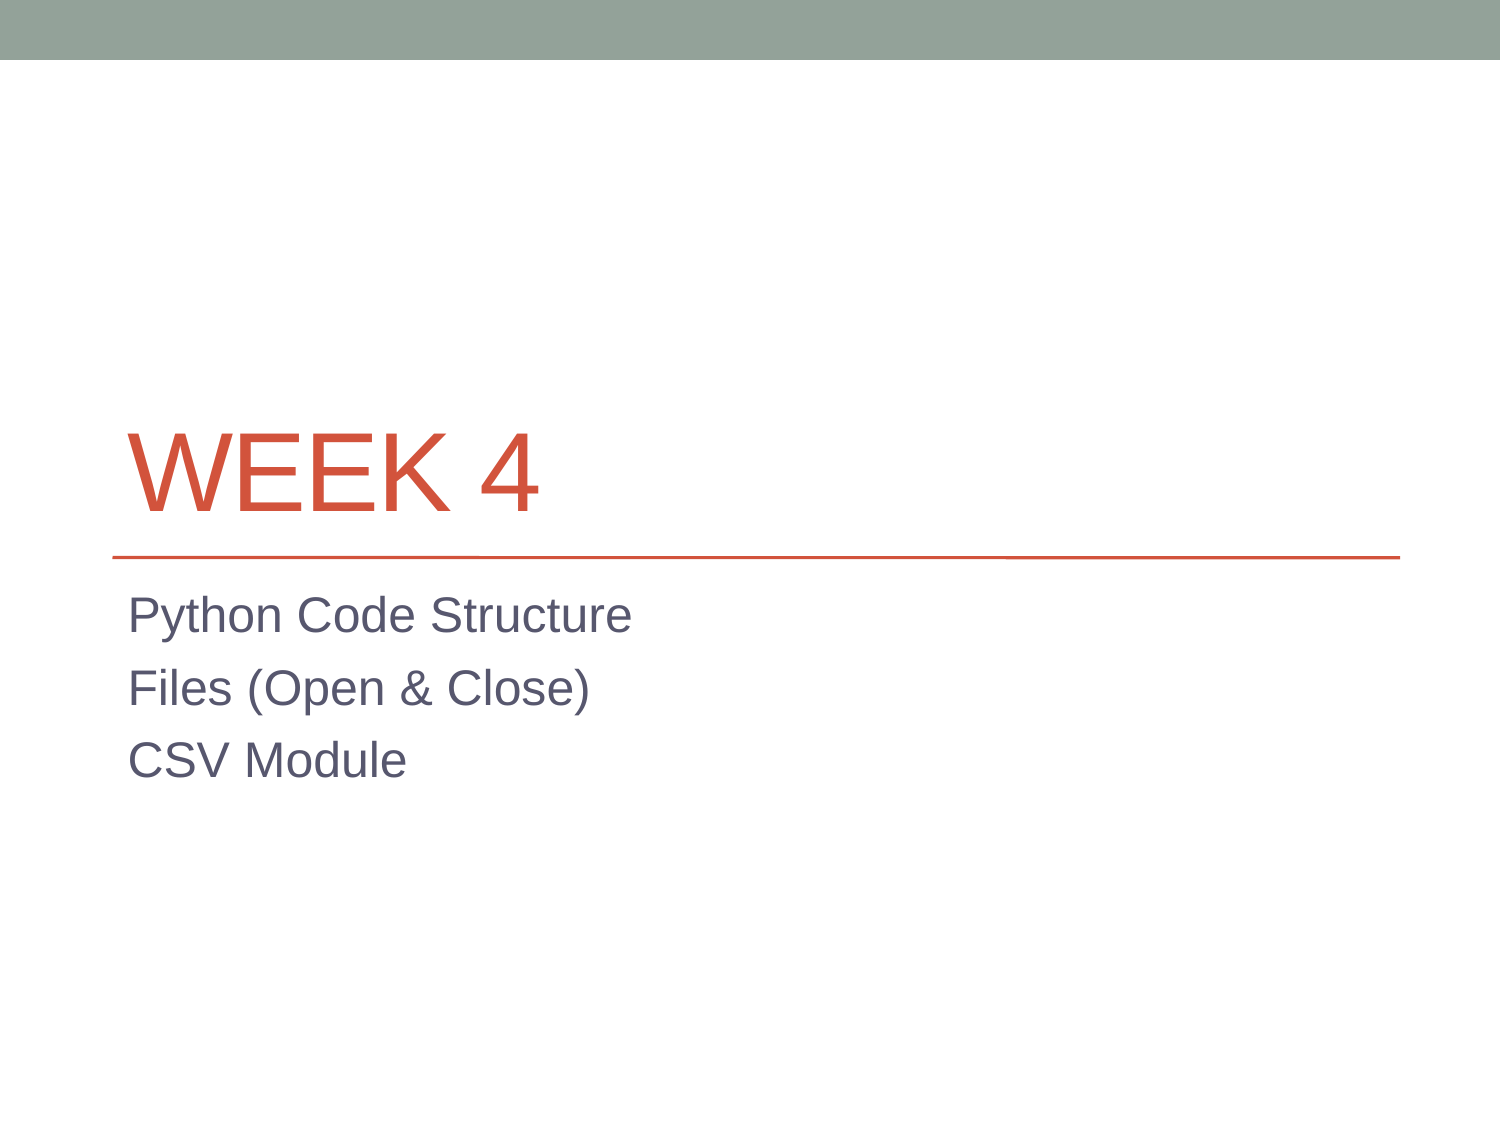

# Week 4
Python Code Structure
Files (Open & Close)
CSV Module